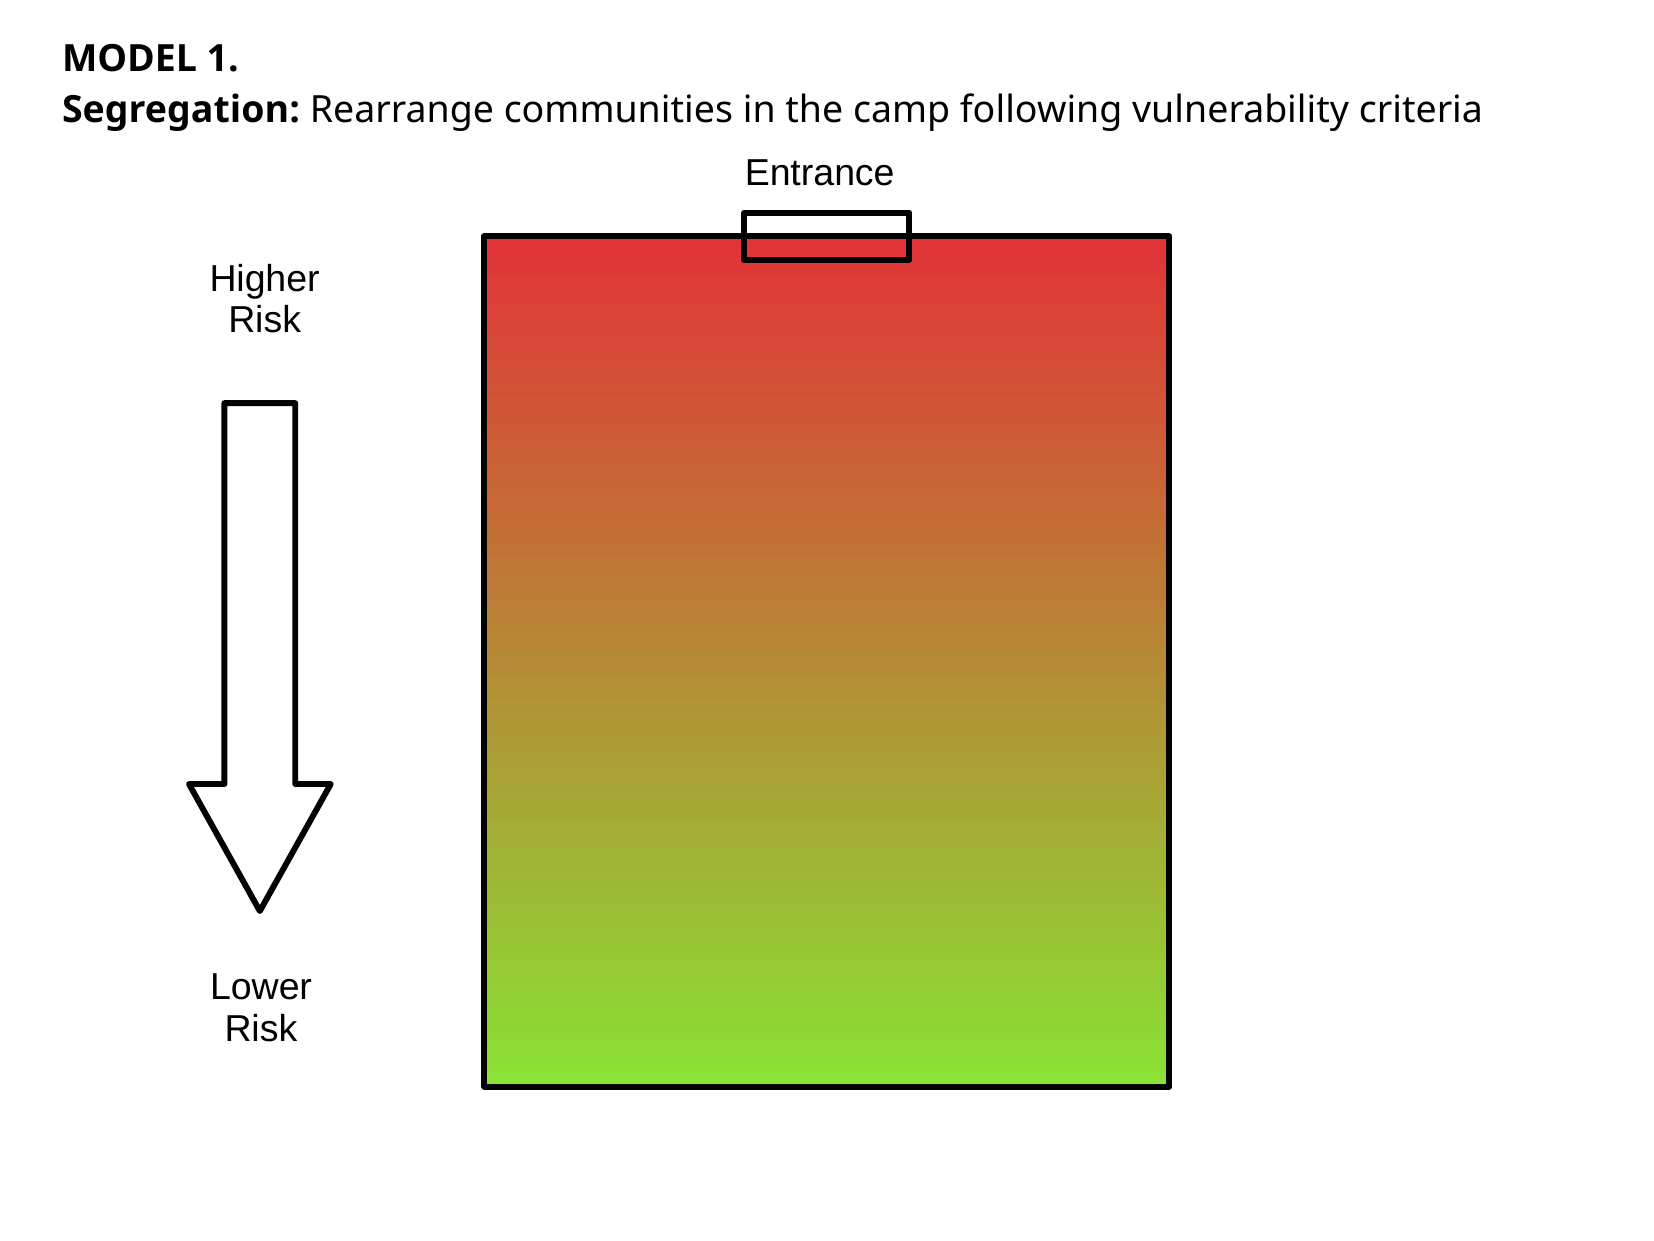

MODEL 1.
Segregation: Rearrange communities in the camp following vulnerability criteria
Entrance
Higher
Risk
Lower
Risk